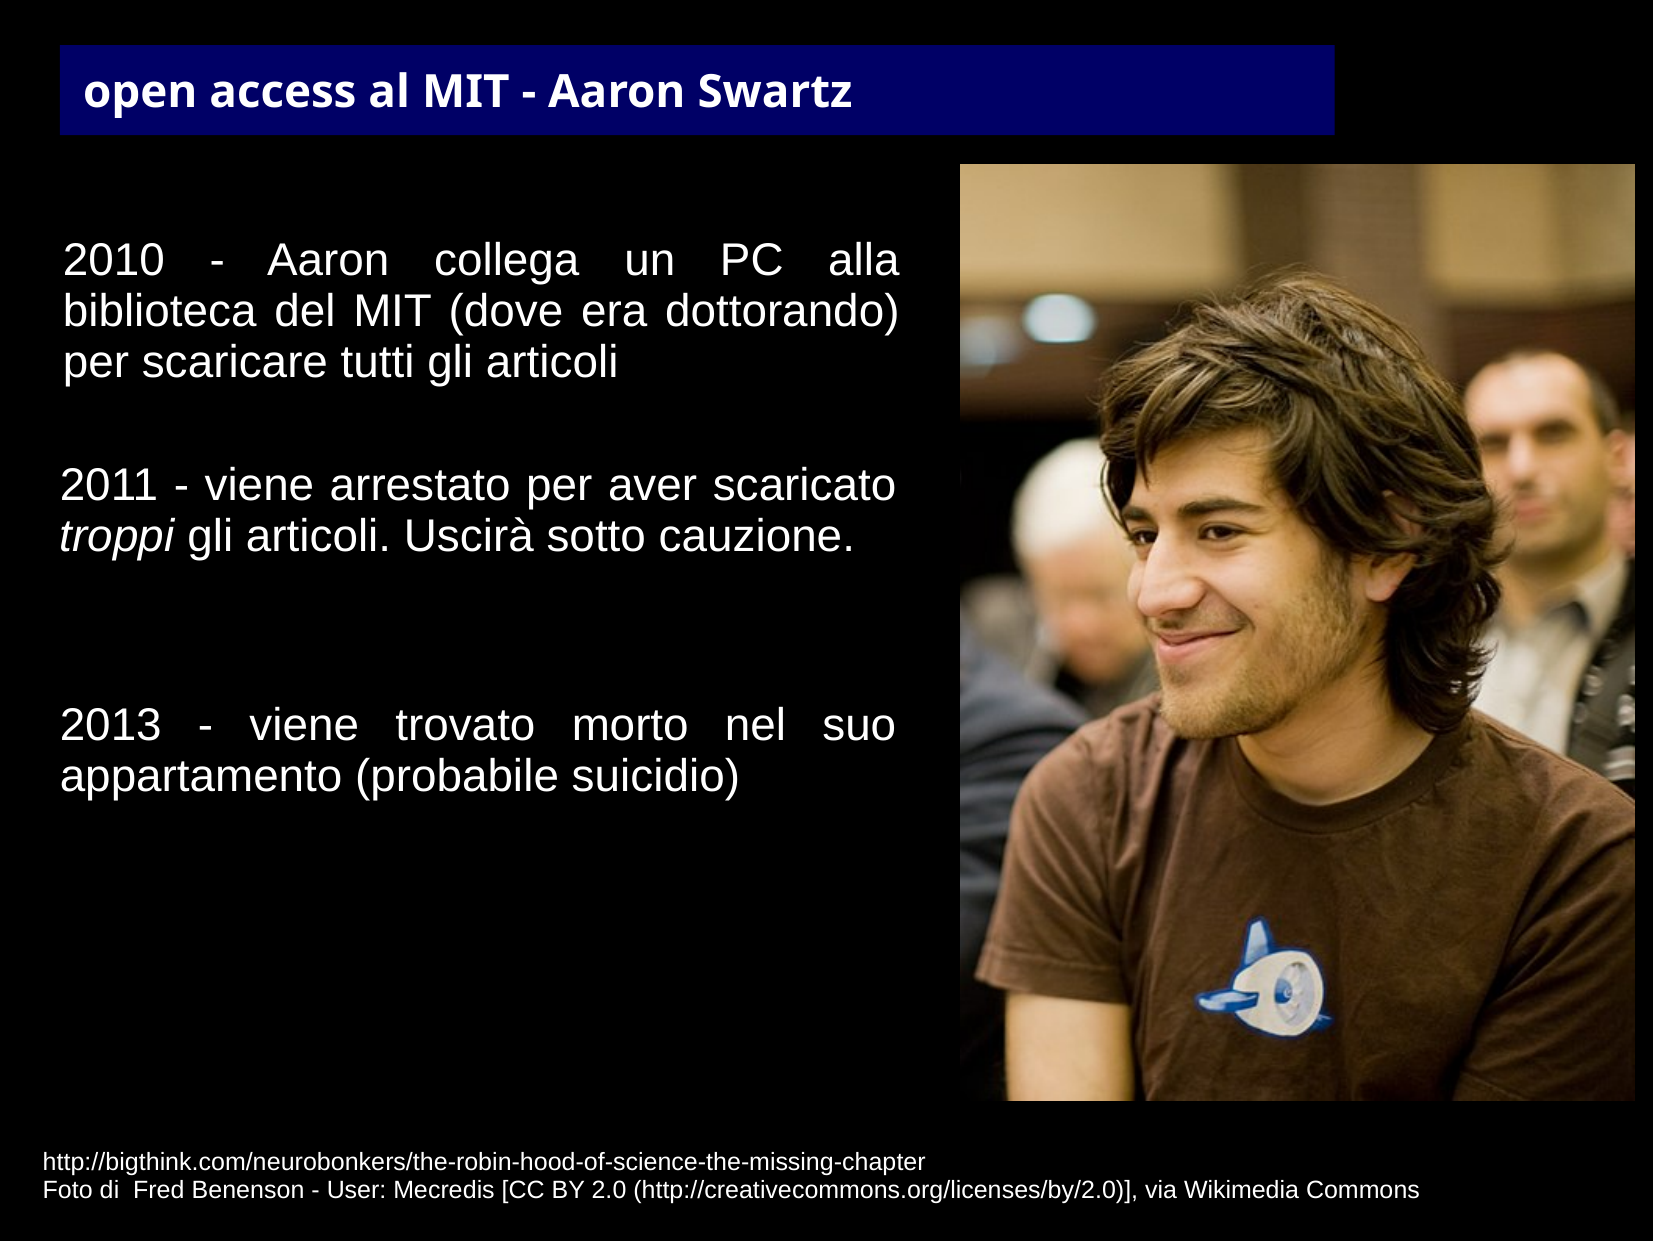

# open access al MIT - Aaron Swartz
2010 - Aaron collega un PC alla biblioteca del MIT (dove era dottorando) per scaricare tutti gli articoli
2011 - viene arrestato per aver scaricato troppi gli articoli. Uscirà sotto cauzione.
2013 - viene trovato morto nel suo appartamento (probabile suicidio)
http://bigthink.com/neurobonkers/the-robin-hood-of-science-the-missing-chapter
Foto di Fred Benenson - User: Mecredis [CC BY 2.0 (http://creativecommons.org/licenses/by/2.0)], via Wikimedia Commons